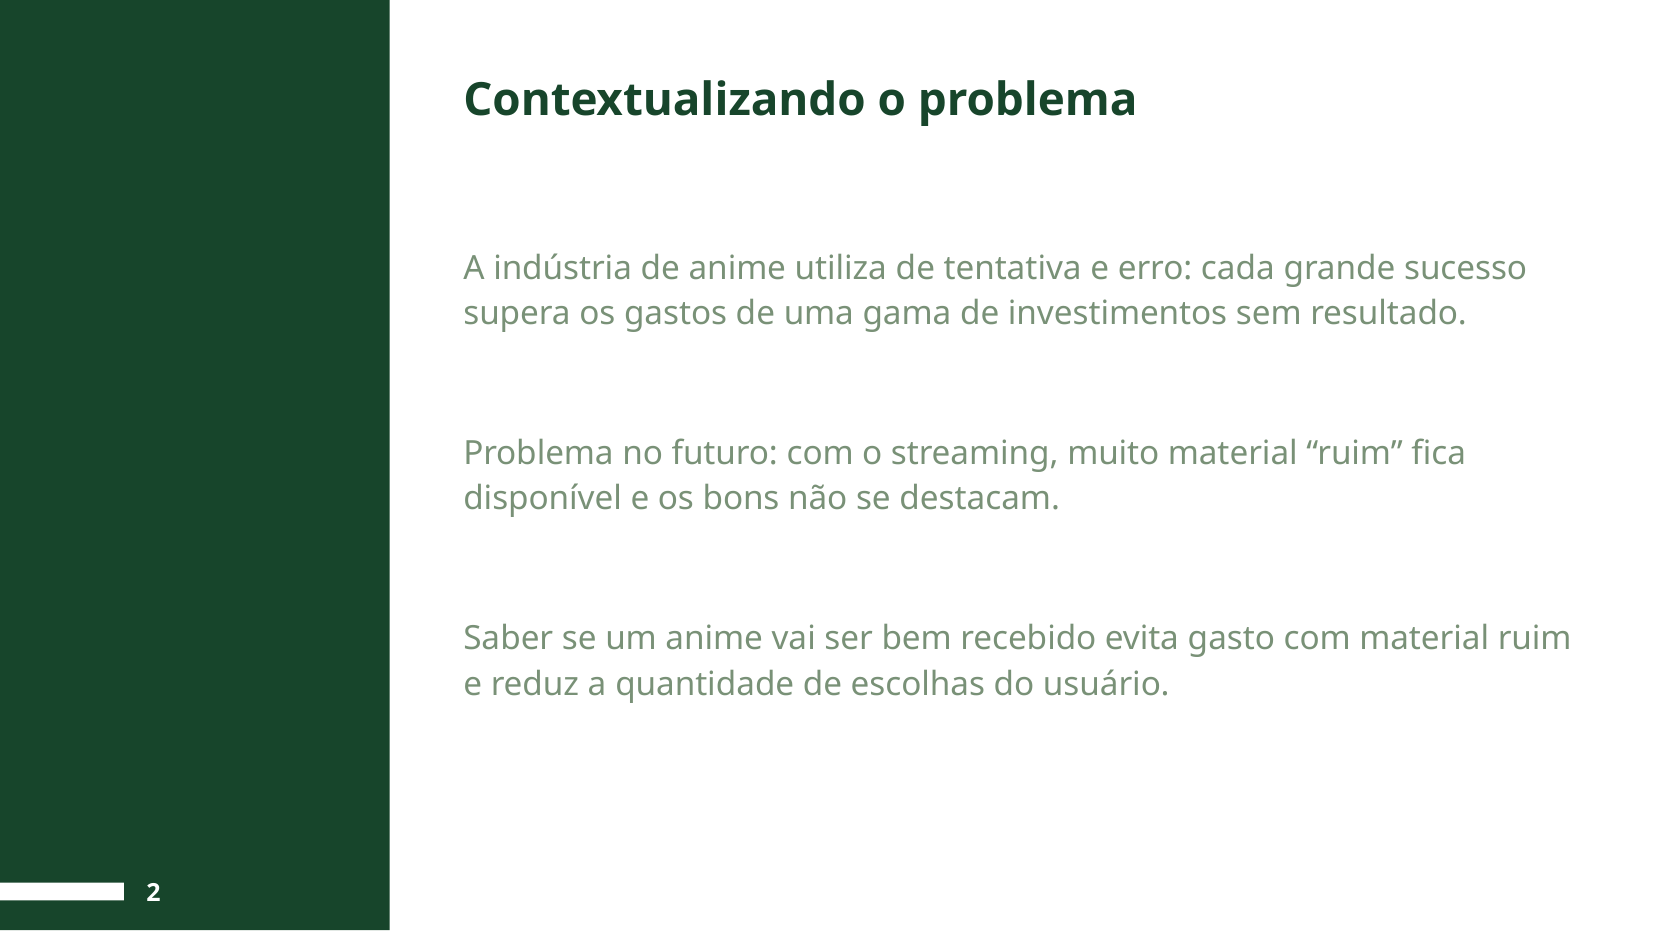

Contextualizando o problema
A indústria de anime utiliza de tentativa e erro: cada grande sucesso supera os gastos de uma gama de investimentos sem resultado.
Problema no futuro: com o streaming, muito material “ruim” fica disponível e os bons não se destacam.
Saber se um anime vai ser bem recebido evita gasto com material ruim e reduz a quantidade de escolhas do usuário.